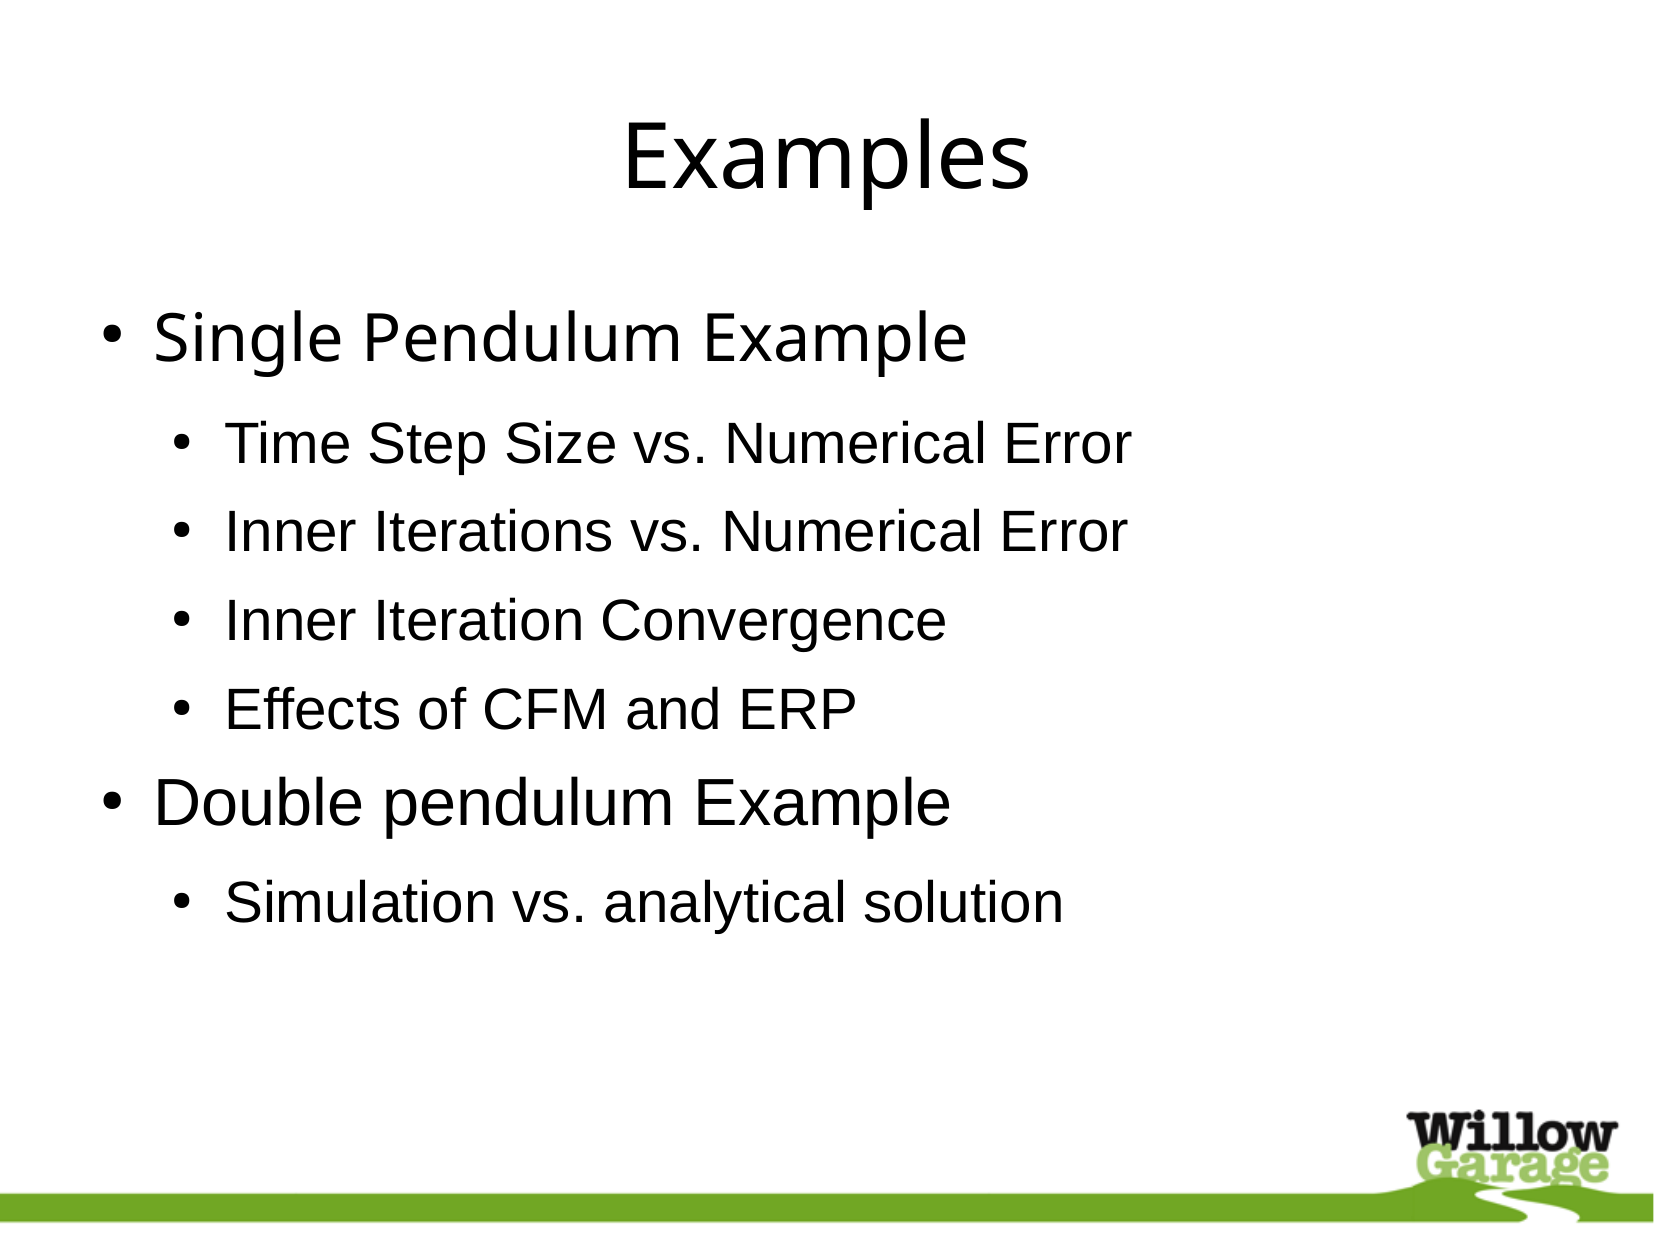

# Examples
Single Pendulum Example
Time Step Size vs. Numerical Error
Inner Iterations vs. Numerical Error
Inner Iteration Convergence
Effects of CFM and ERP
Double pendulum Example
Simulation vs. analytical solution